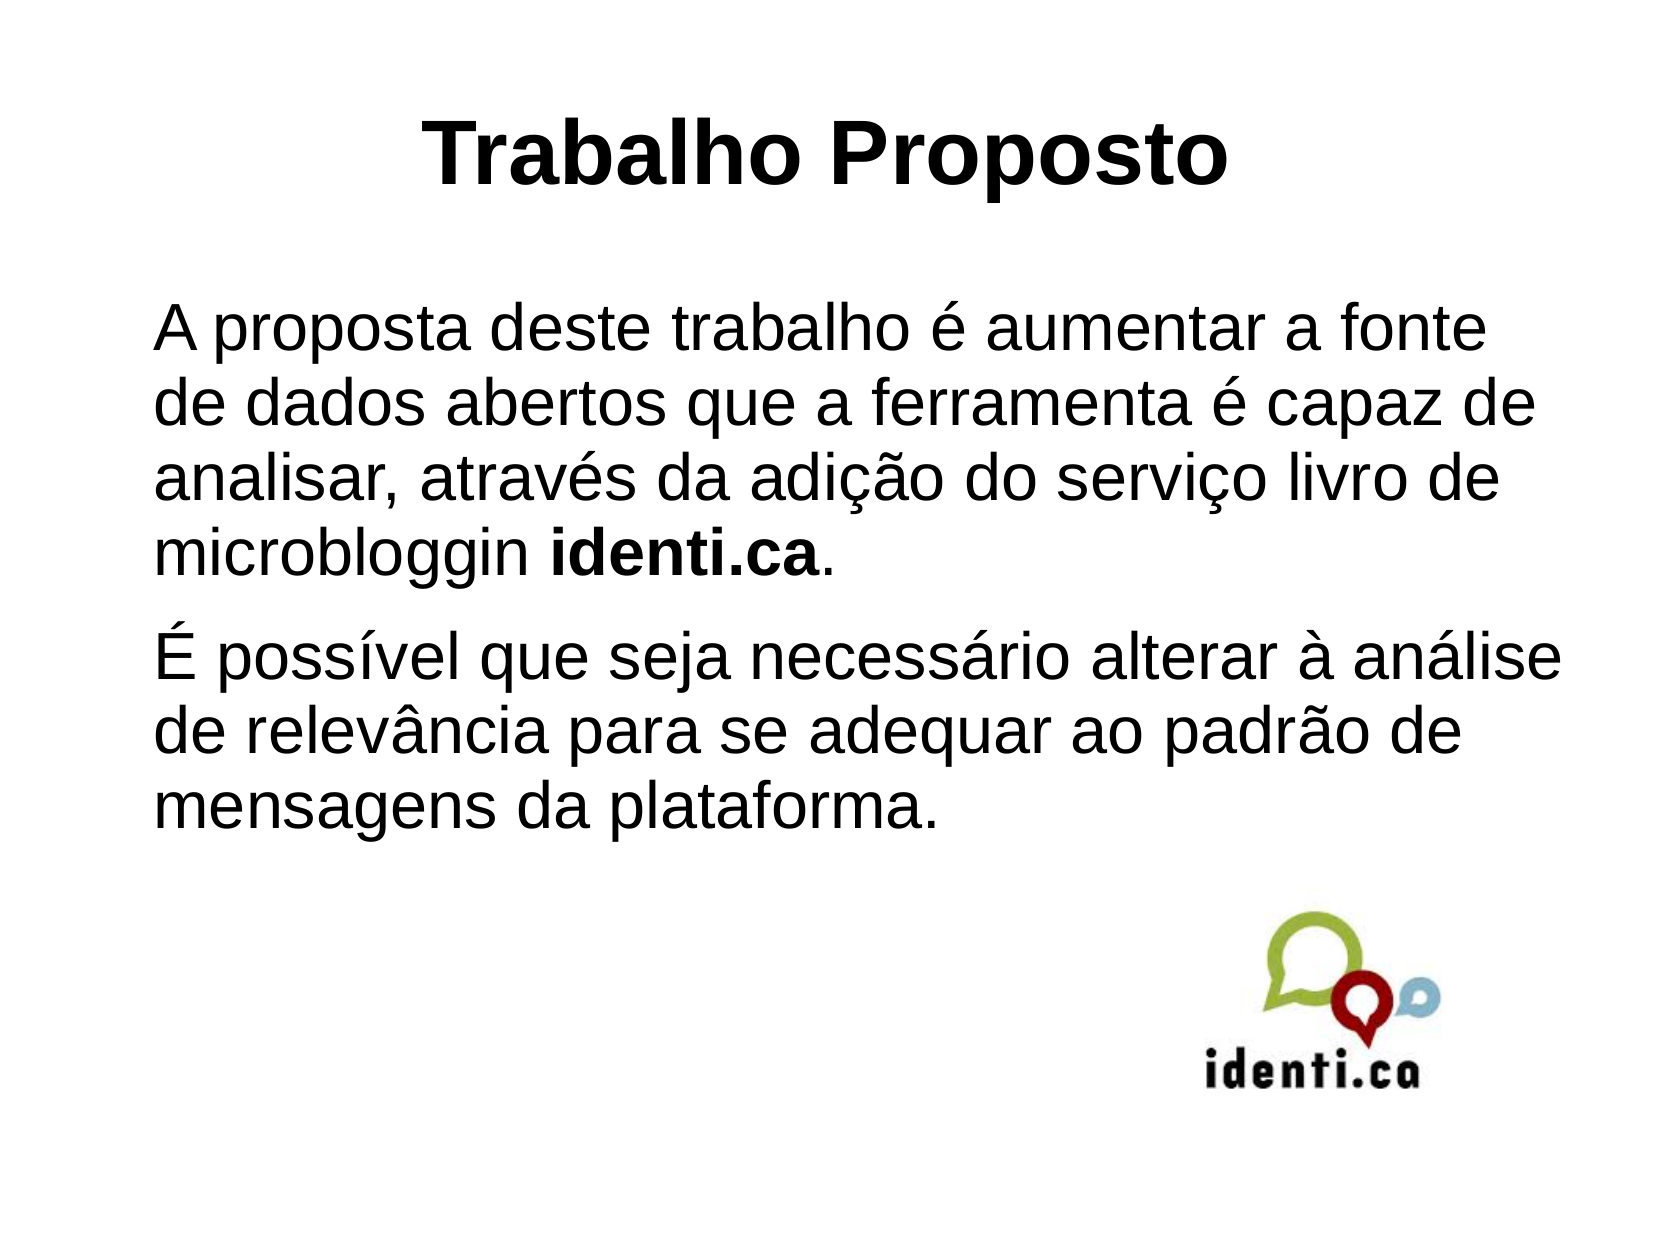

# Trabalho Proposto
A proposta deste trabalho é aumentar a fonte de dados abertos que a ferramenta é capaz de analisar, através da adição do serviço livro de microbloggin identi.ca.
É possível que seja necessário alterar à análise de relevância para se adequar ao padrão de mensagens da plataforma.